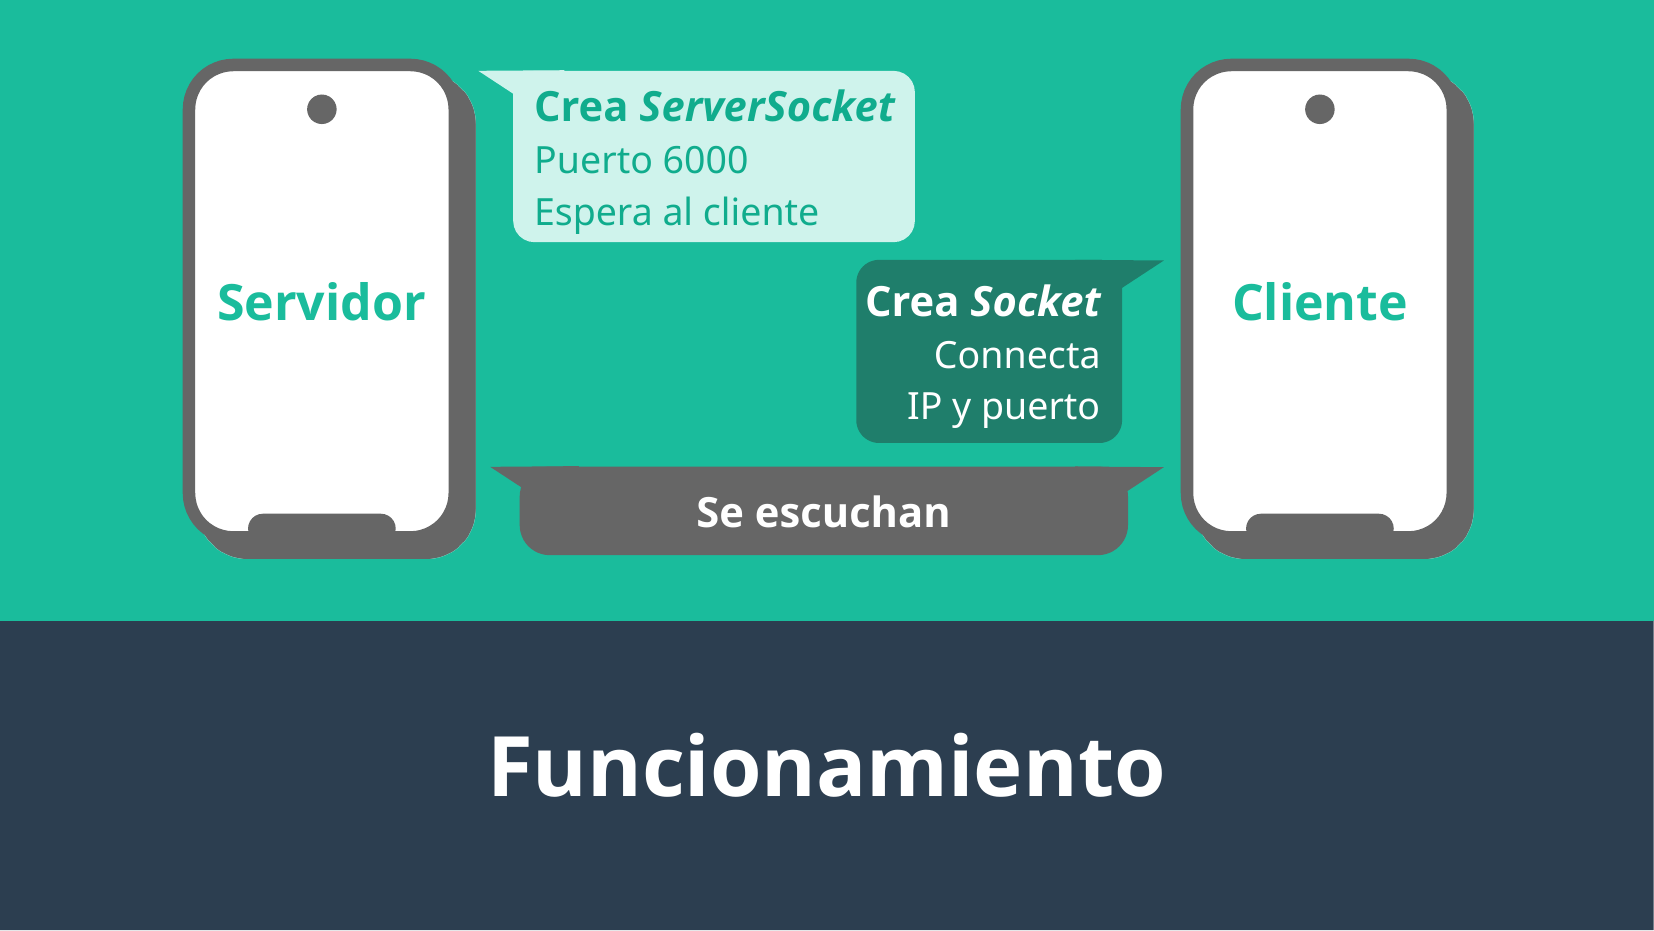

Crea ServerSocket
Puerto 6000
Espera al cliente
Servidor
Crea Socket
Connecta
IP y puerto
Cliente
Se escuchan
# Funcionamiento